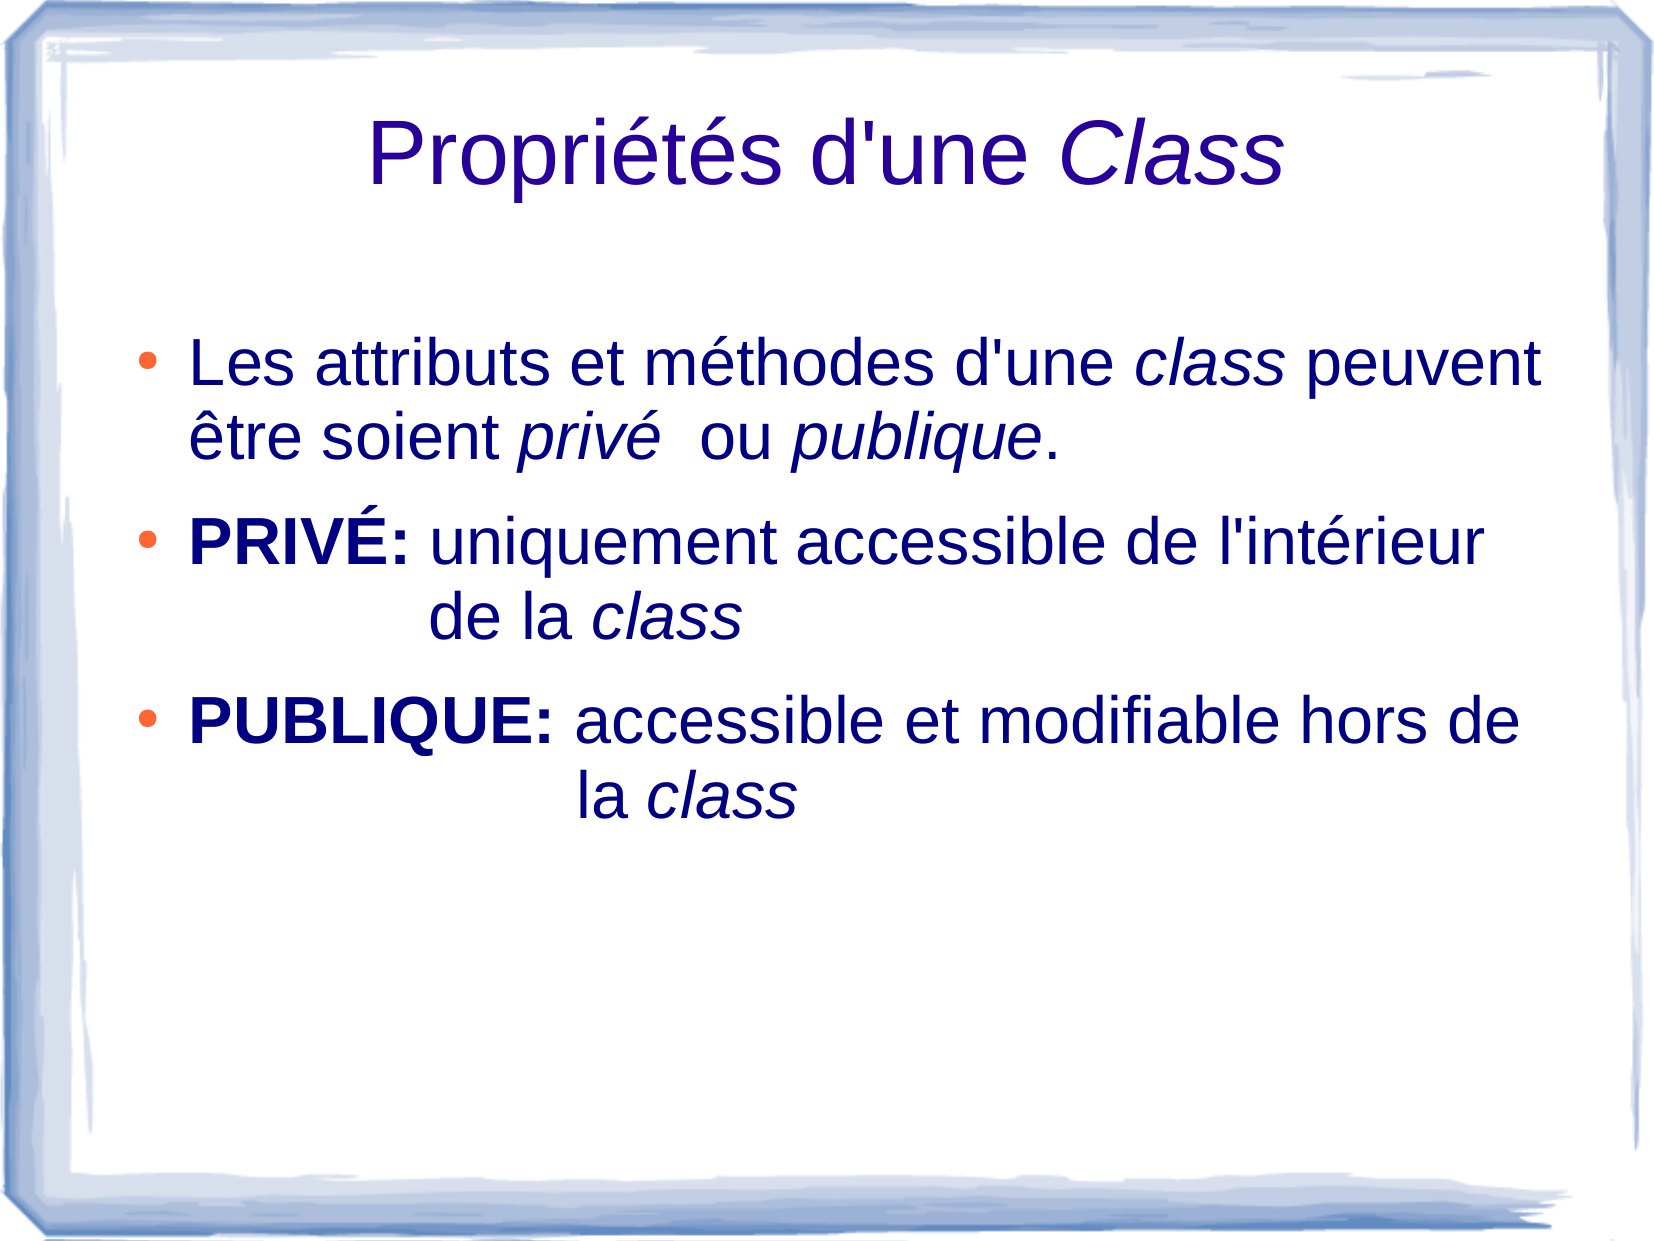

# Propriétés d'une Class
Les attributs et méthodes d'une class peuvent être soient privé ou publique.
PRIVÉ: uniquement accessible de l'intérieur 				 de la class
PUBLIQUE: accessible et modifiable hors de 					 la class